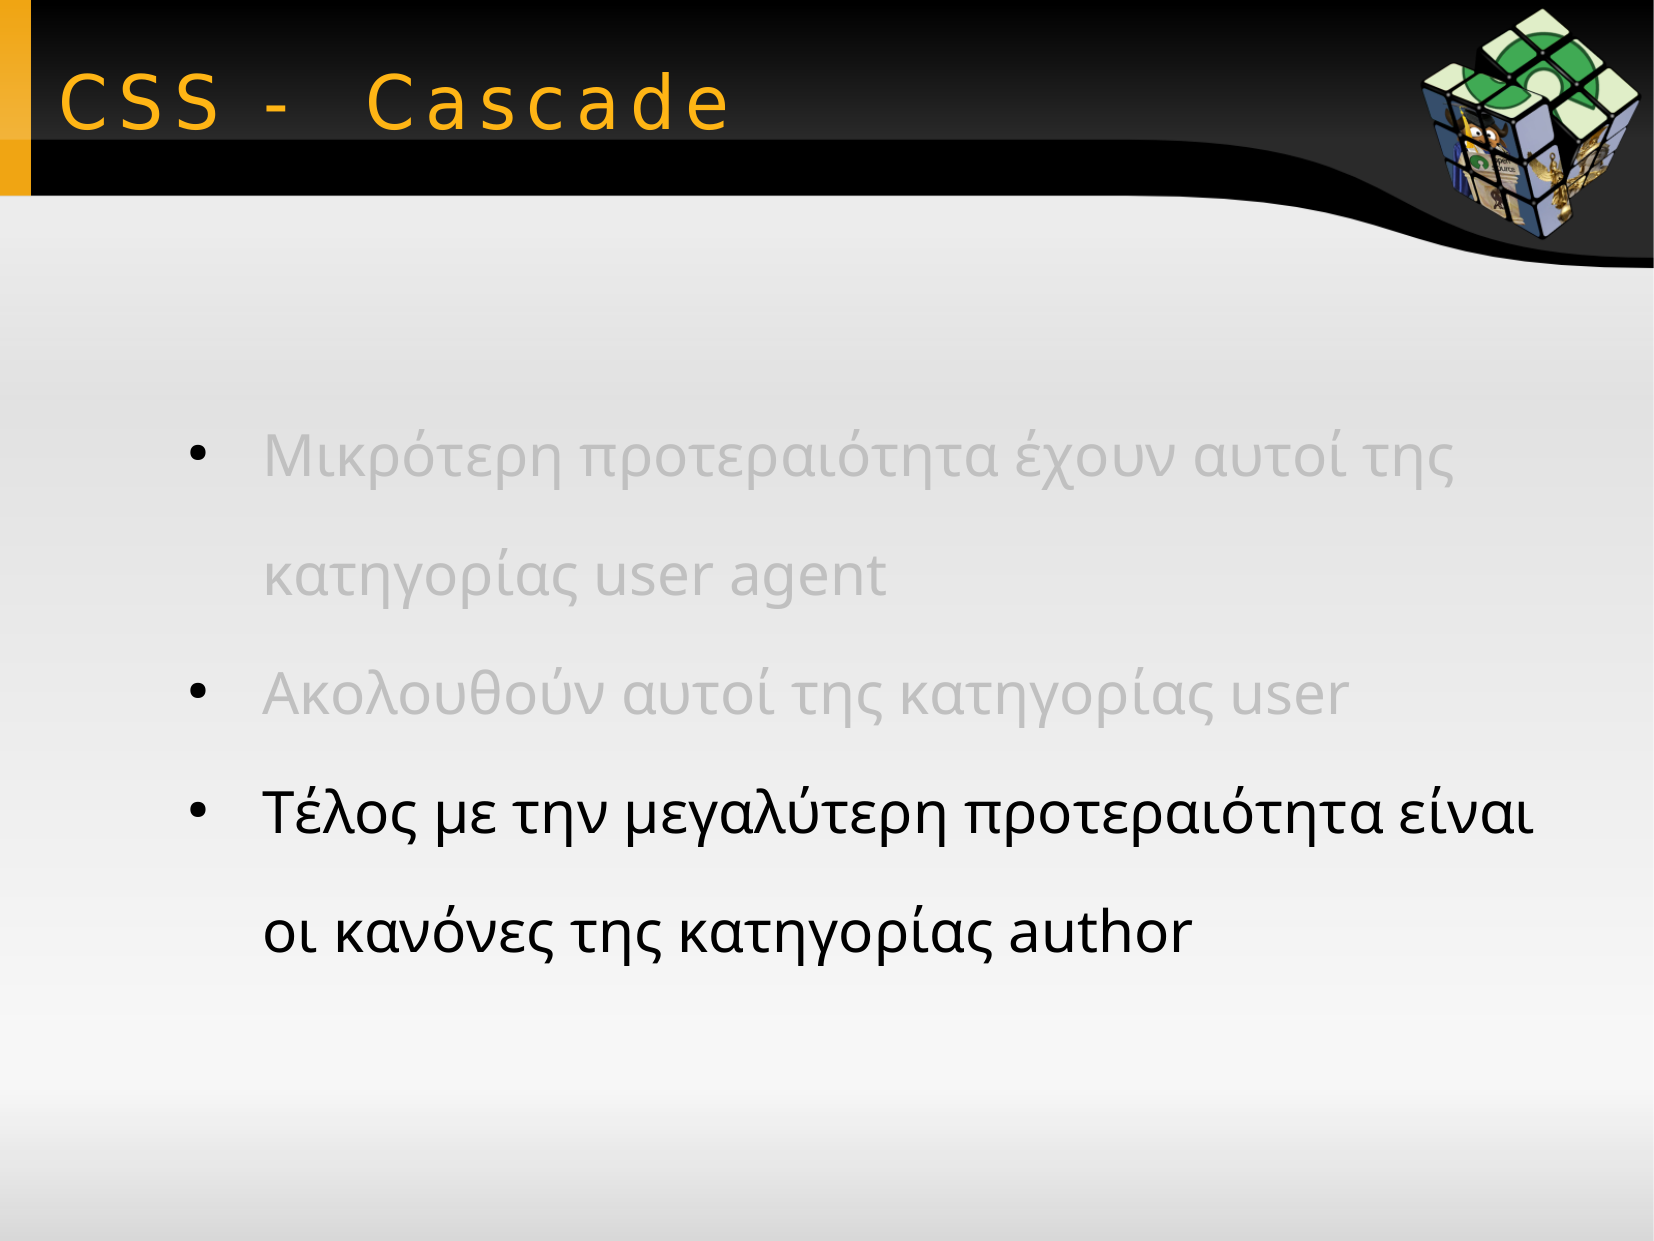

# CSS - Cascade
Μικρότερη προτεραιότητα έχουν αυτοί της κατηγορίας user agent
Ακολουθούν αυτοί της κατηγορίας user
Τέλος με την μεγαλύτερη προτεραιότητα είναι οι κανόνες της κατηγορίας author